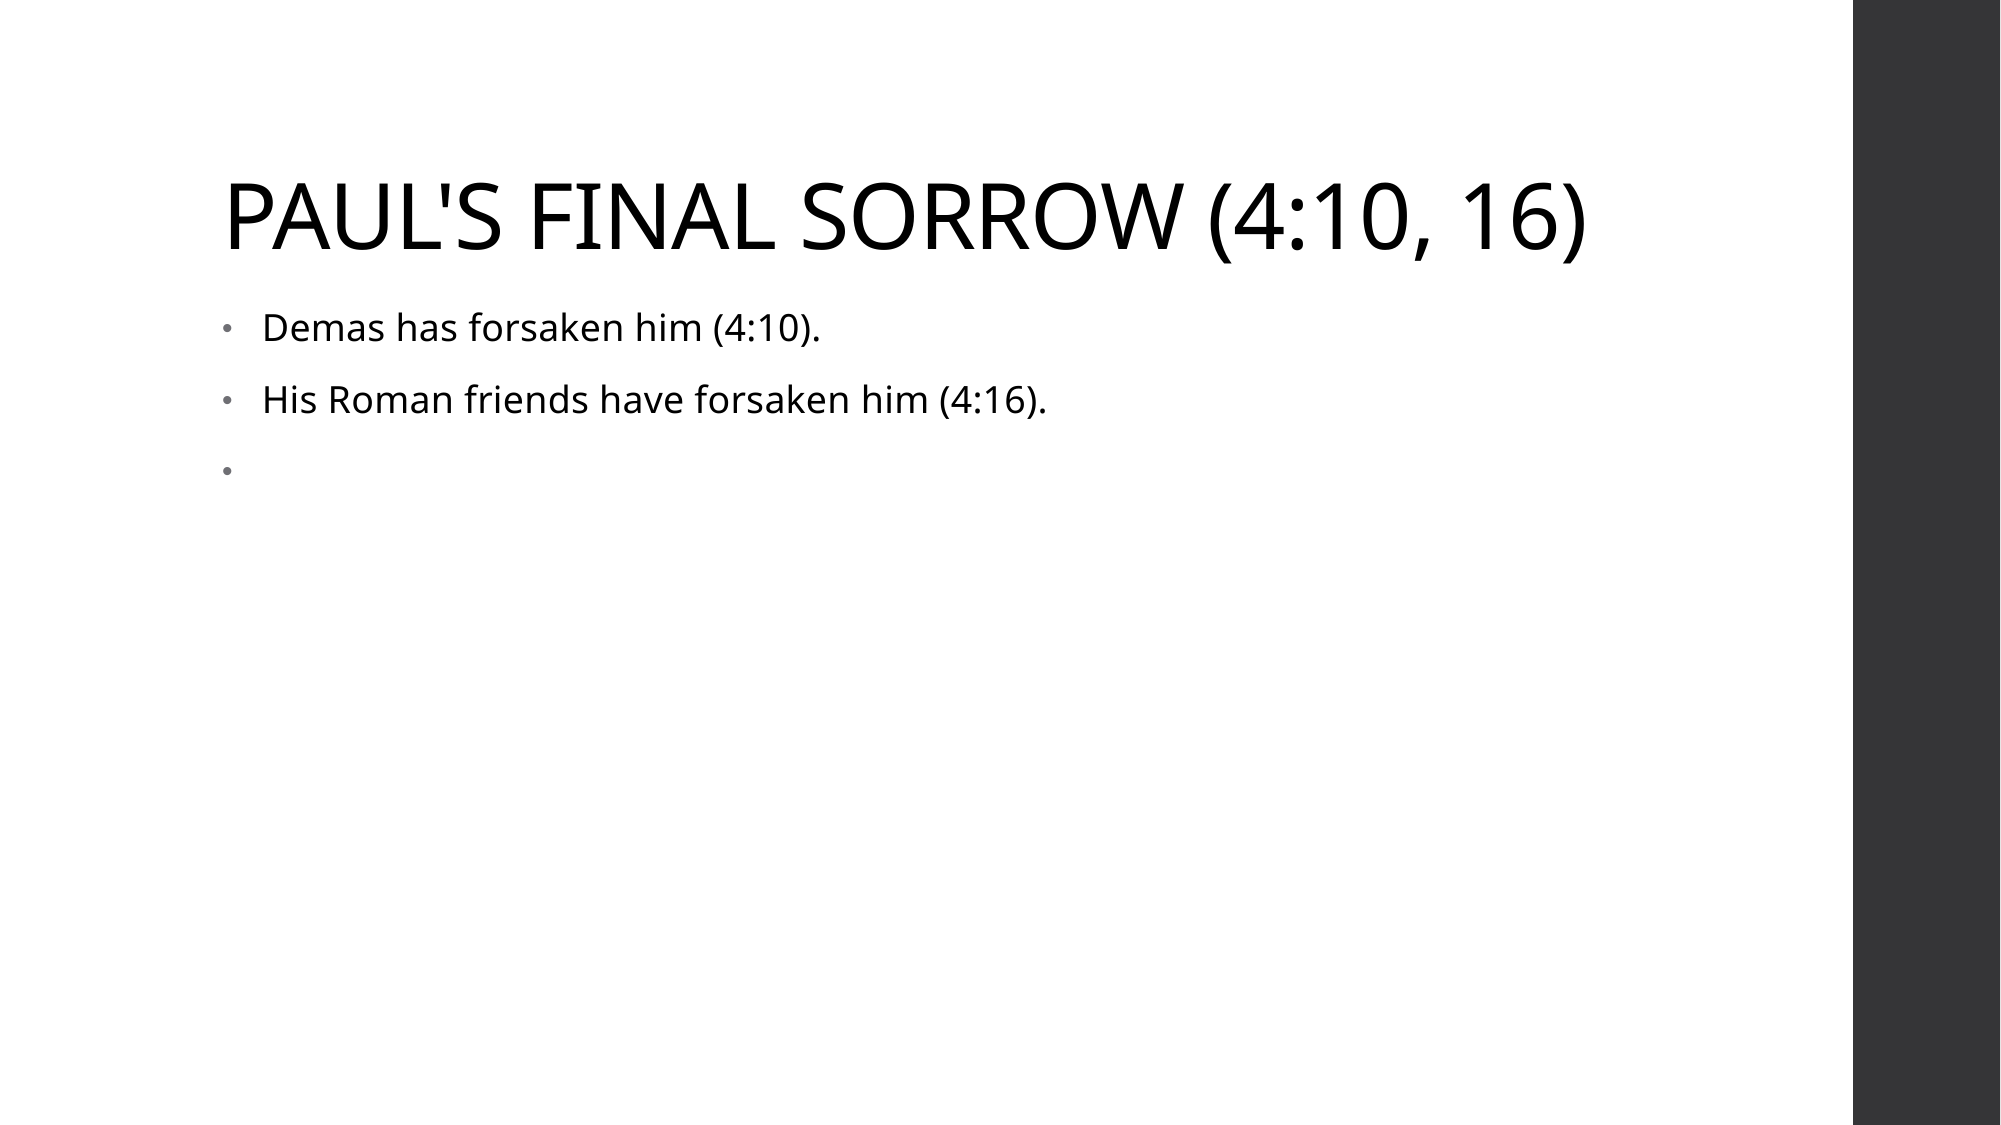

# PAUL'S FINAL SORROW (4:10, 16)
 Demas has forsaken him (4:10).
 His Roman friends have forsaken him (4:16).